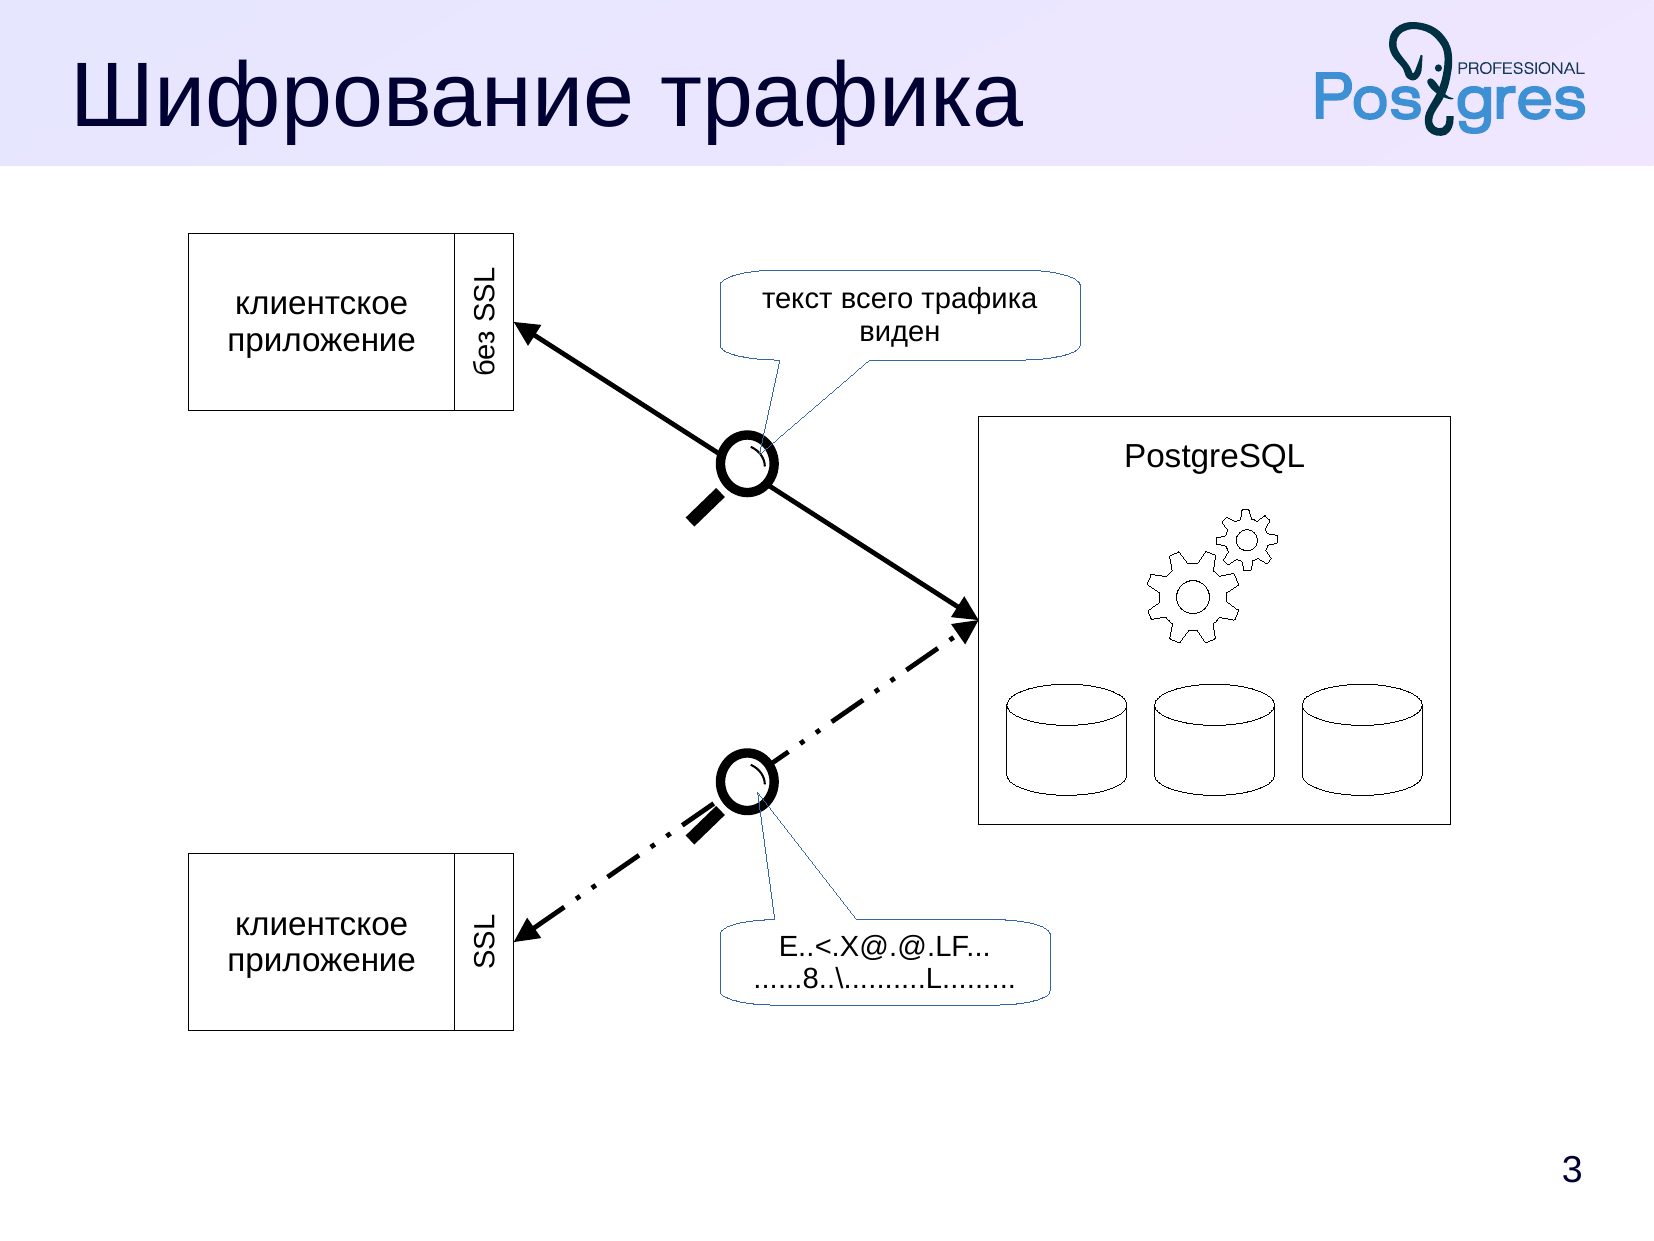

# Шифрование трафика
клиентское
приложение
без SSL
текст всего трафика виден
PostgreSQL
PostgreSQL
клиентское
приложение
SSL
E..<.X@.@.LF...
......8..\..........L.........